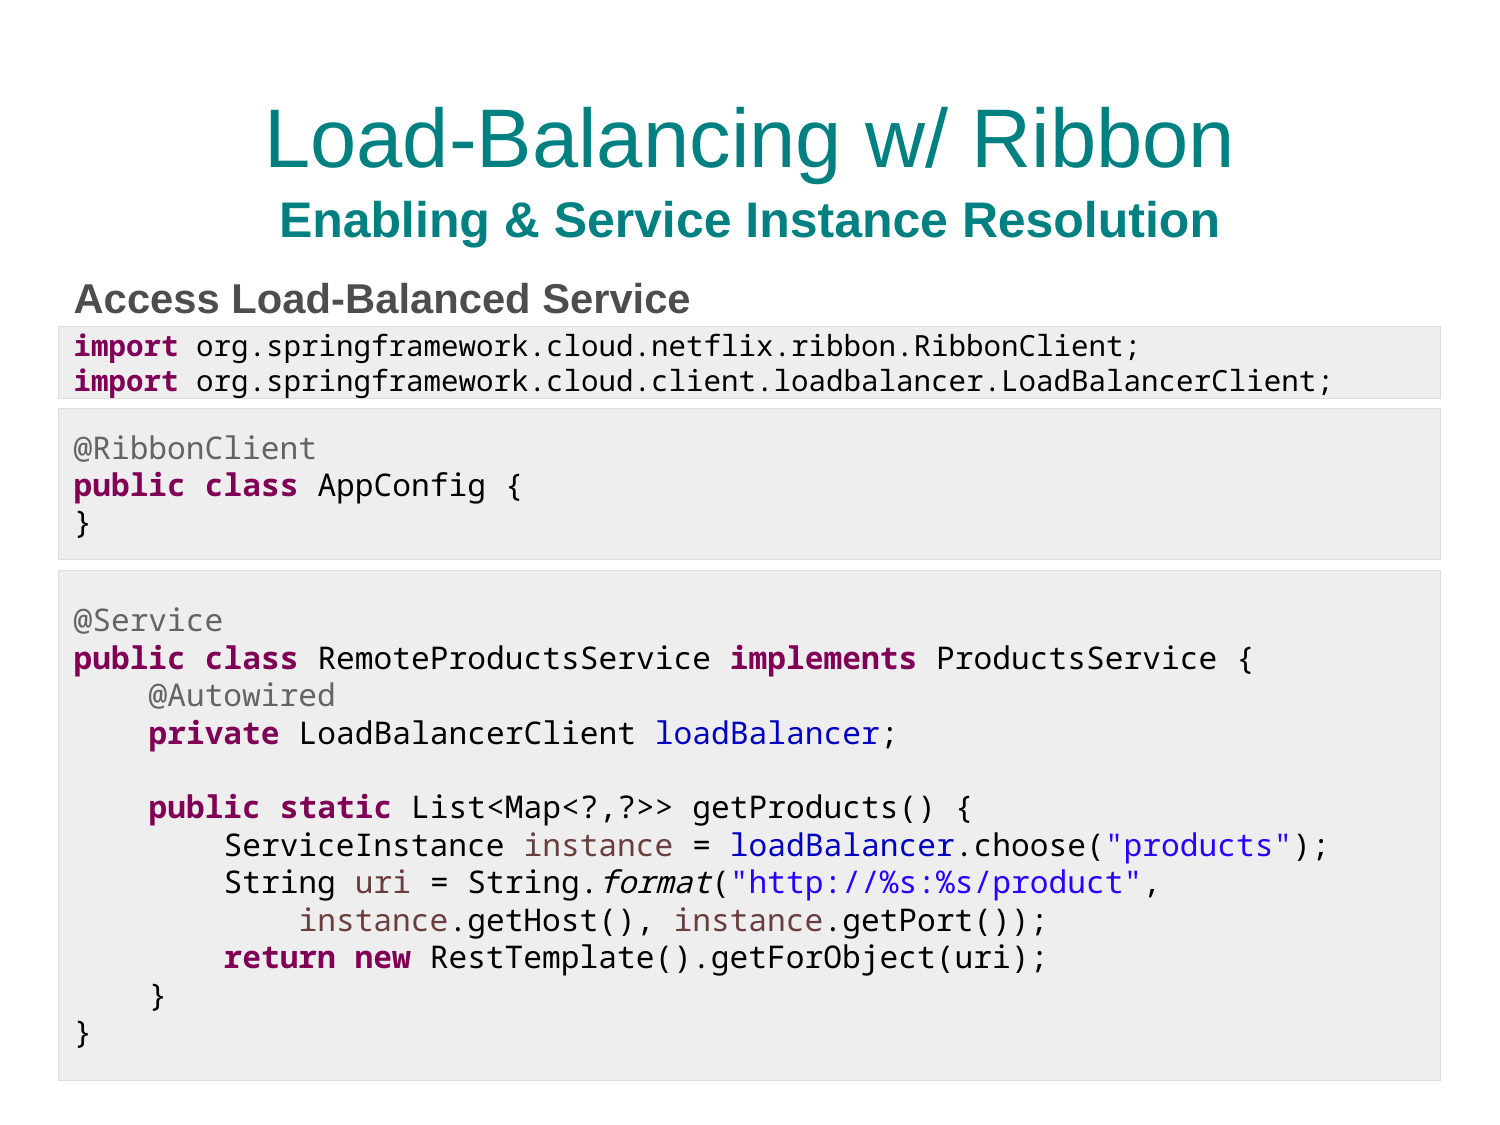

# Load-Balancing w/ Ribbon
Enabling & Service Instance Resolution
Access Load-Balanced Service
import org.springframework.cloud.netflix.ribbon.RibbonClient;
import org.springframework.cloud.client.loadbalancer.LoadBalancerClient;
@RibbonClient
public class AppConfig {
}
@Service
public class RemoteProductsService implements ProductsService {
	@Autowired
	private LoadBalancerClient loadBalancer;
	public static List<Map<?,?>> getProducts() {
		ServiceInstance instance = loadBalancer.choose("products");
		String uri = String.format("http://%s:%s/product",
			instance.getHost(), instance.getPort());
		return new RestTemplate().getForObject(uri);
 }
}